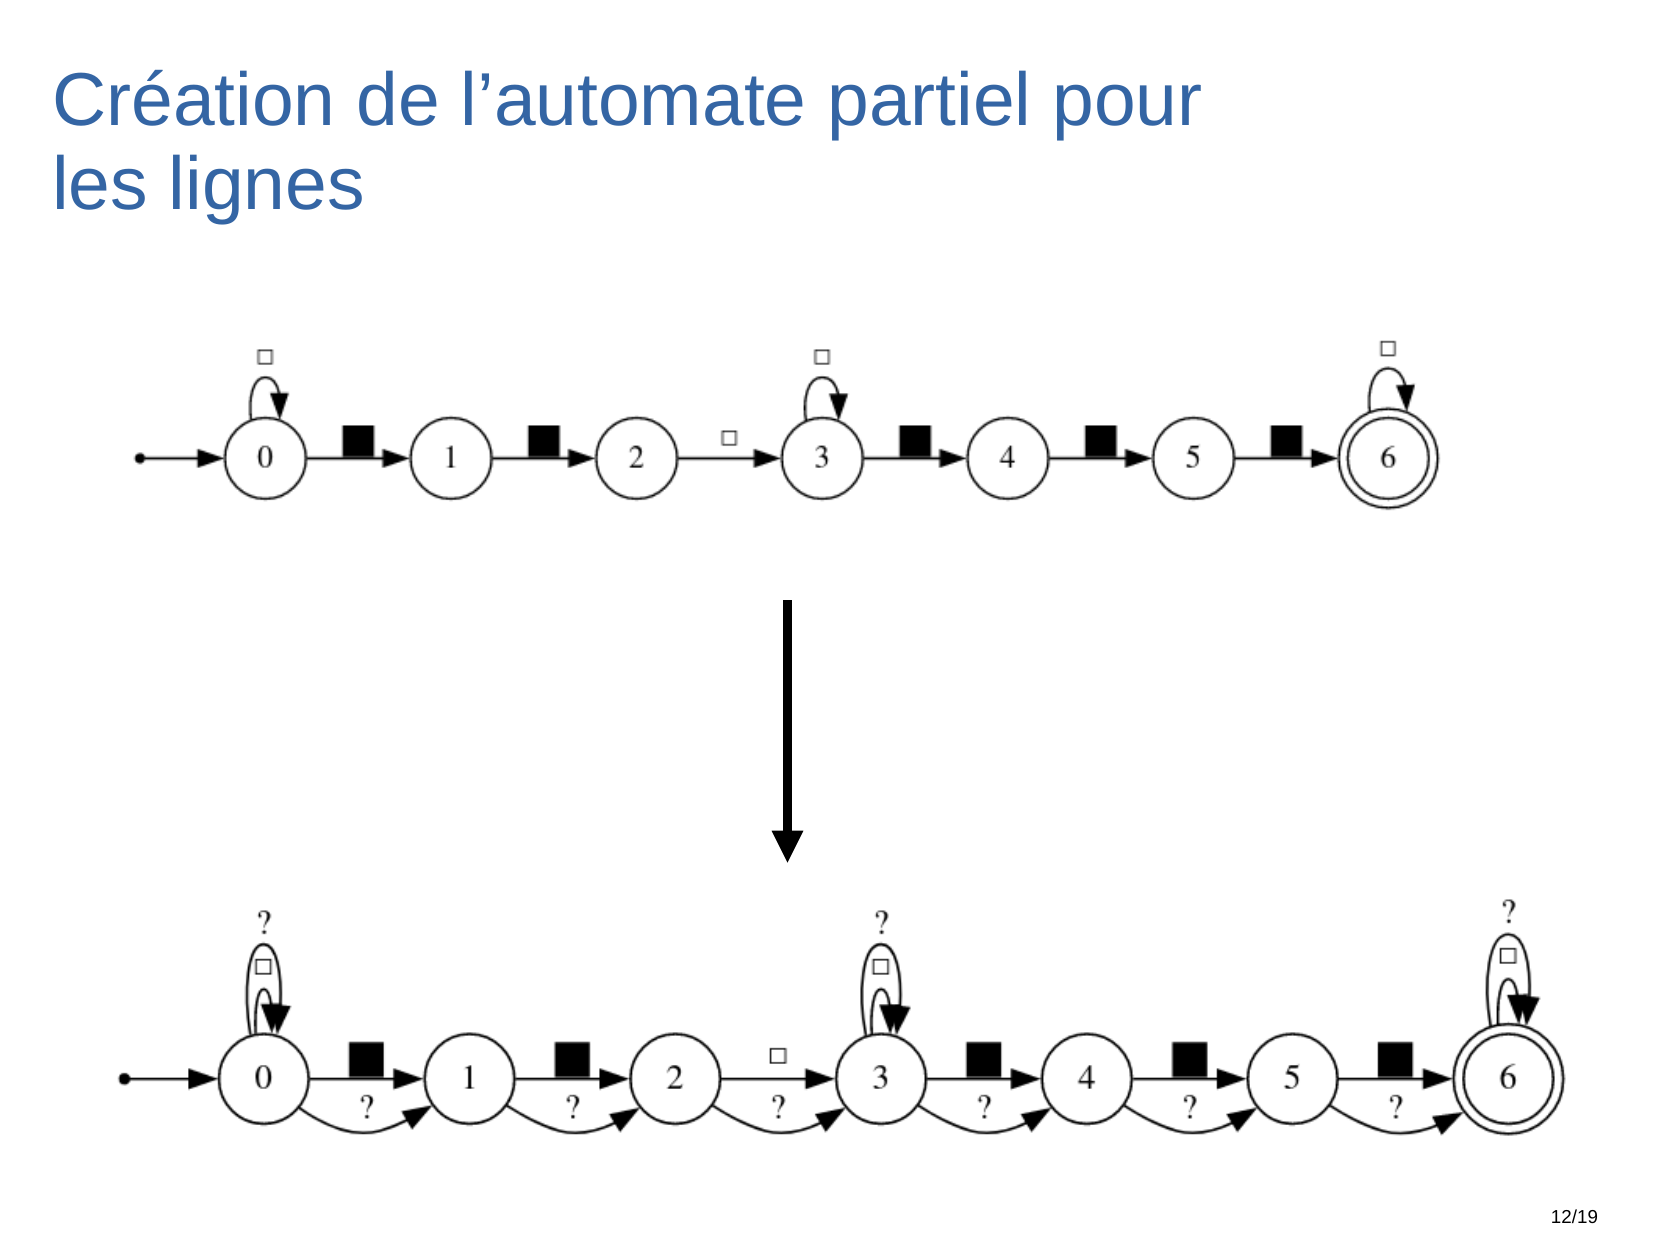

Création de l’automate partiel pour les lignes
12/19